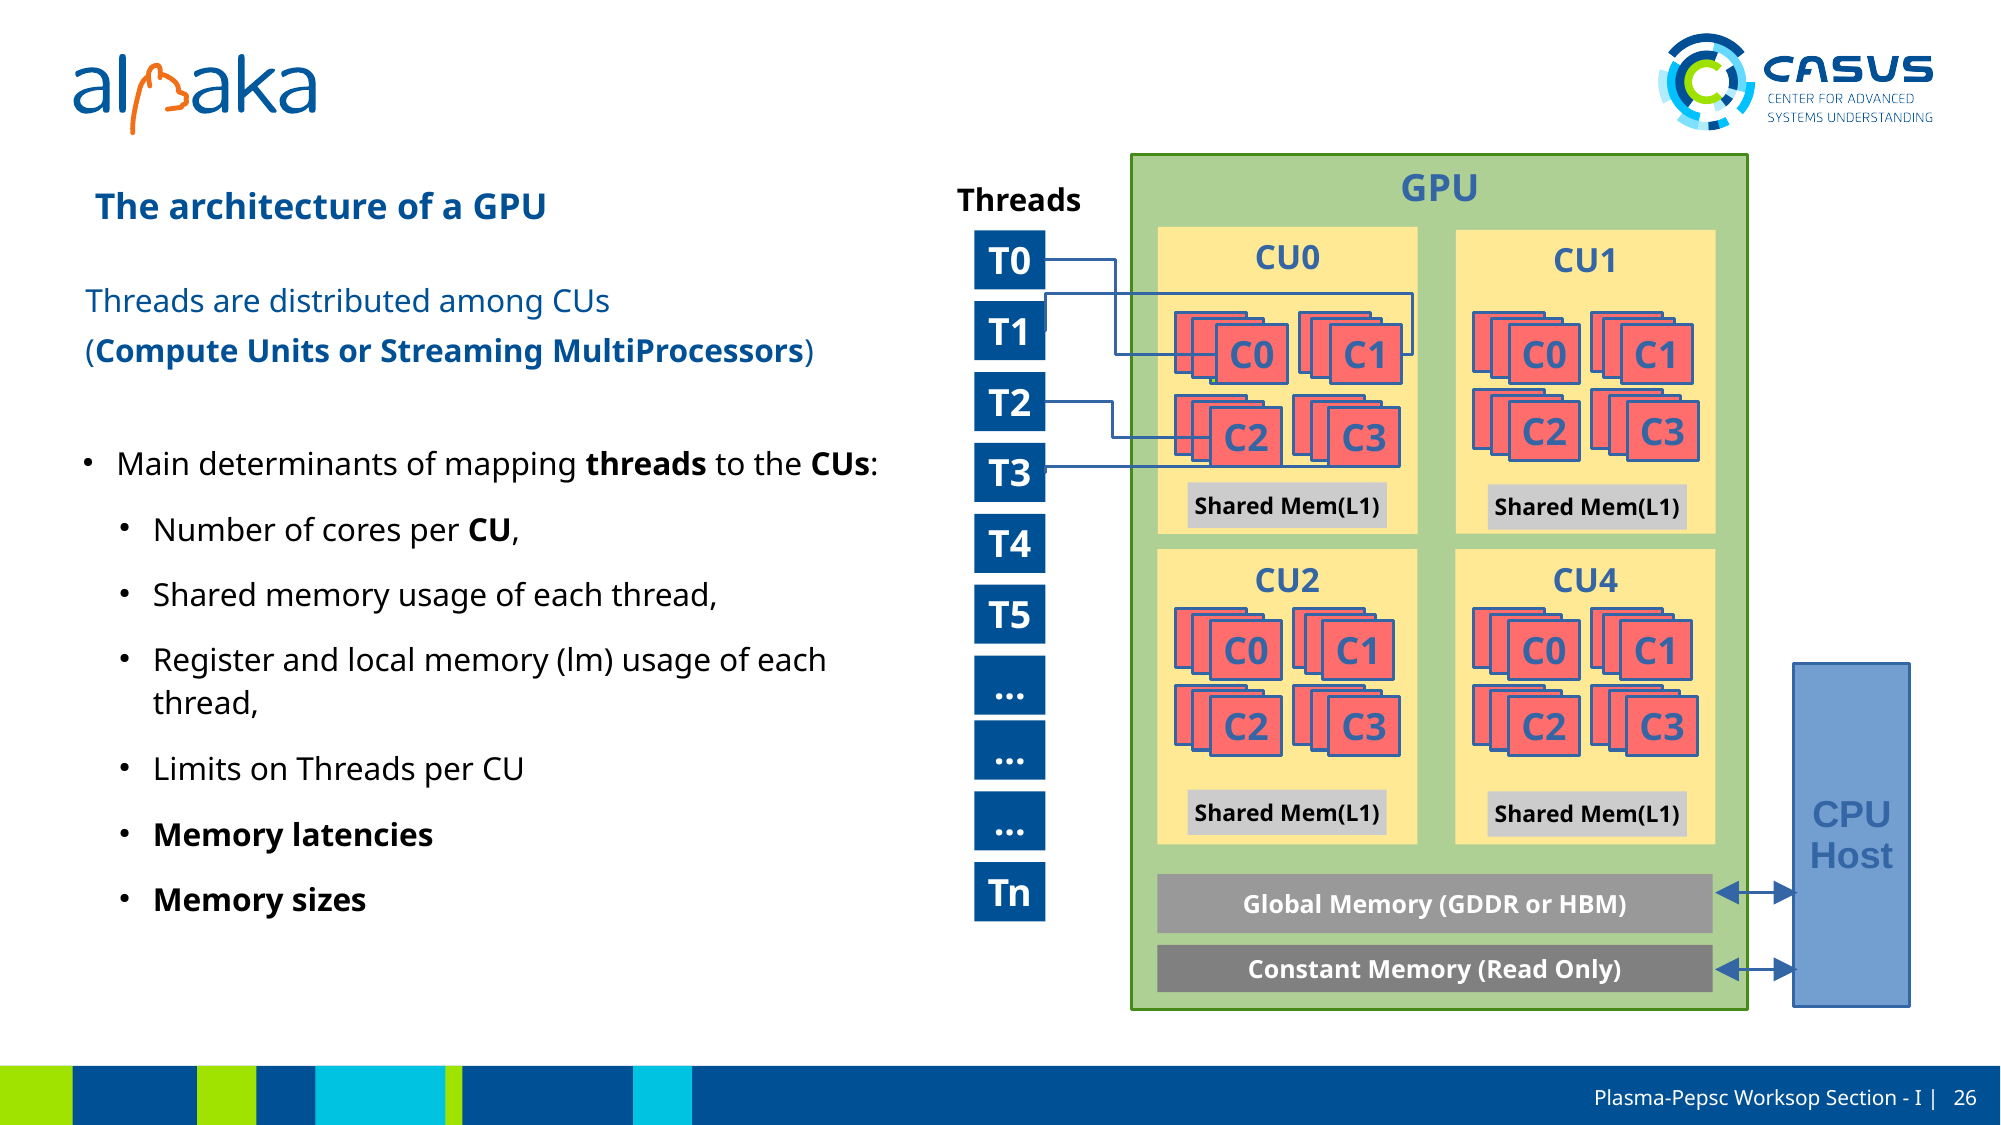

GPU
# Threads
 The architecture of a GPU
Threads are distributed among CUs
(Compute Units or Streaming MultiProcessors)
Main determinants of mapping threads to the CUs:
Number of cores per CU,
Shared memory usage of each thread,
Register and local memory (lm) usage of each thread,
Limits on Threads per CU
Memory latencies
Memory sizes
CU0
CU1
T0
T1
T2
T3
T4
T5
...
...
...
Tn
C0
C1
C0
C0
C1
C2
C3
C0
C0
C2
C2
C3
Shared Mem(L1)
Shared Mem(L1)
CU2
CU4
C0
C1
C0
C1
CPU
Host
C2
C3
C2
C3
Shared Mem(L1)
Shared Mem(L1)
Global Memory (GDDR or HBM)
Constant Memory (Read Only)
Plasma-Pepsc Worksop Section - I
26